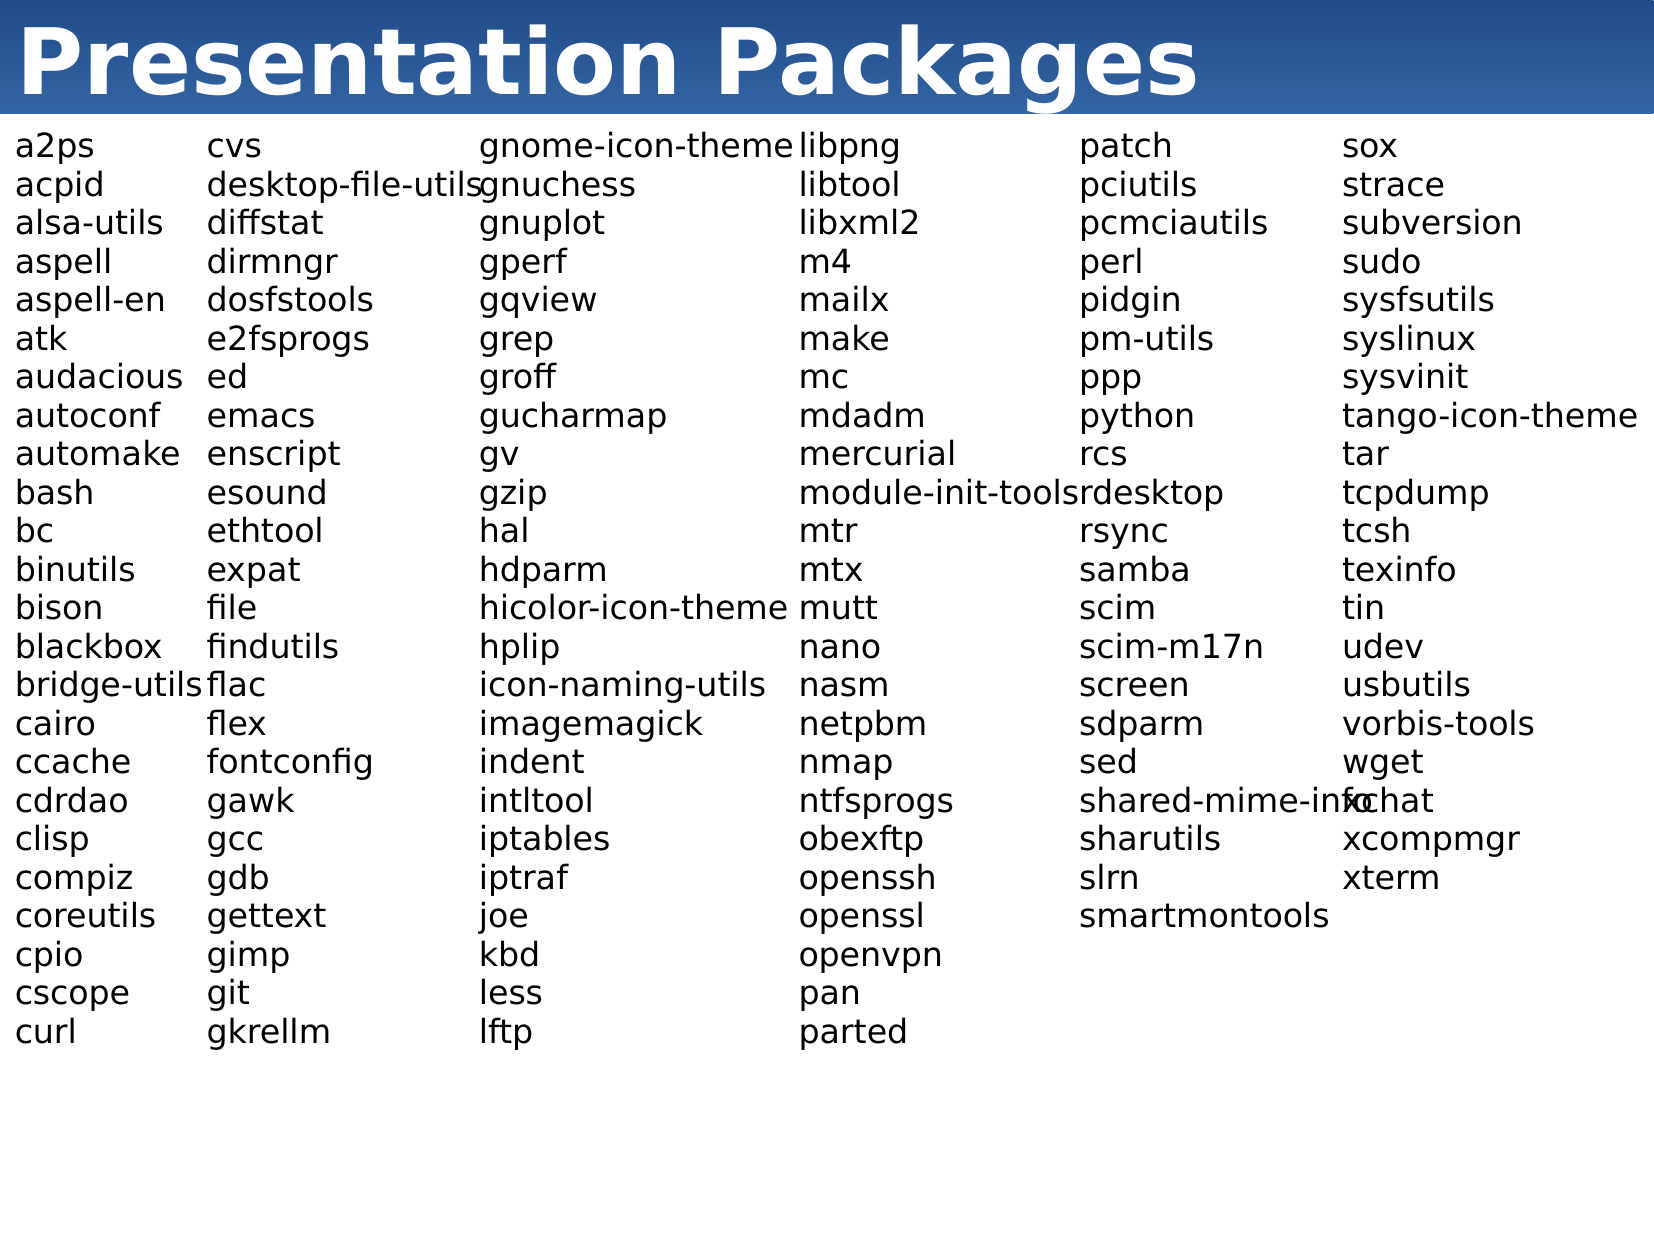

Presentation Packages
a2ps
acpid
alsa-utils
aspell
aspell-en
atk
audacious
autoconf
automake
bash
bc
binutils
bison
blackbox
bridge-utils
cairo
ccache
cdrdao
clisp
compiz
coreutils
cpio
cscope
curl
cvs
desktop-file-utils
diffstat
dirmngr
dosfstools
e2fsprogs
ed
emacs
enscript
esound
ethtool
expat
file
findutils
flac
flex
fontconfig
gawk
gcc
gdb
gettext
gimp
git
gkrellm
gnome-icon-theme
gnuchess
gnuplot
gperf
gqview
grep
groff
gucharmap
gv
gzip
hal
hdparm
hicolor-icon-theme
hplip
icon-naming-utils
imagemagick
indent
intltool
iptables
iptraf
joe
kbd
less
lftp
libpng
libtool
libxml2
m4
mailx
make
mc
mdadm
mercurial
module-init-tools
mtr
mtx
mutt
nano
nasm
netpbm
nmap
ntfsprogs
obexftp
openssh
openssl
openvpn
pan
parted
patch
pciutils
pcmciautils
perl
pidgin
pm-utils
ppp
python
rcs
rdesktop
rsync
samba
scim
scim-m17n
screen
sdparm
sed
shared-mime-info
sharutils
slrn
smartmontools
sox
strace
subversion
sudo
sysfsutils
syslinux
sysvinit
tango-icon-theme
tar
tcpdump
tcsh
texinfo
tin
udev
usbutils
vorbis-tools
wget
xchat
xcompmgr
xterm